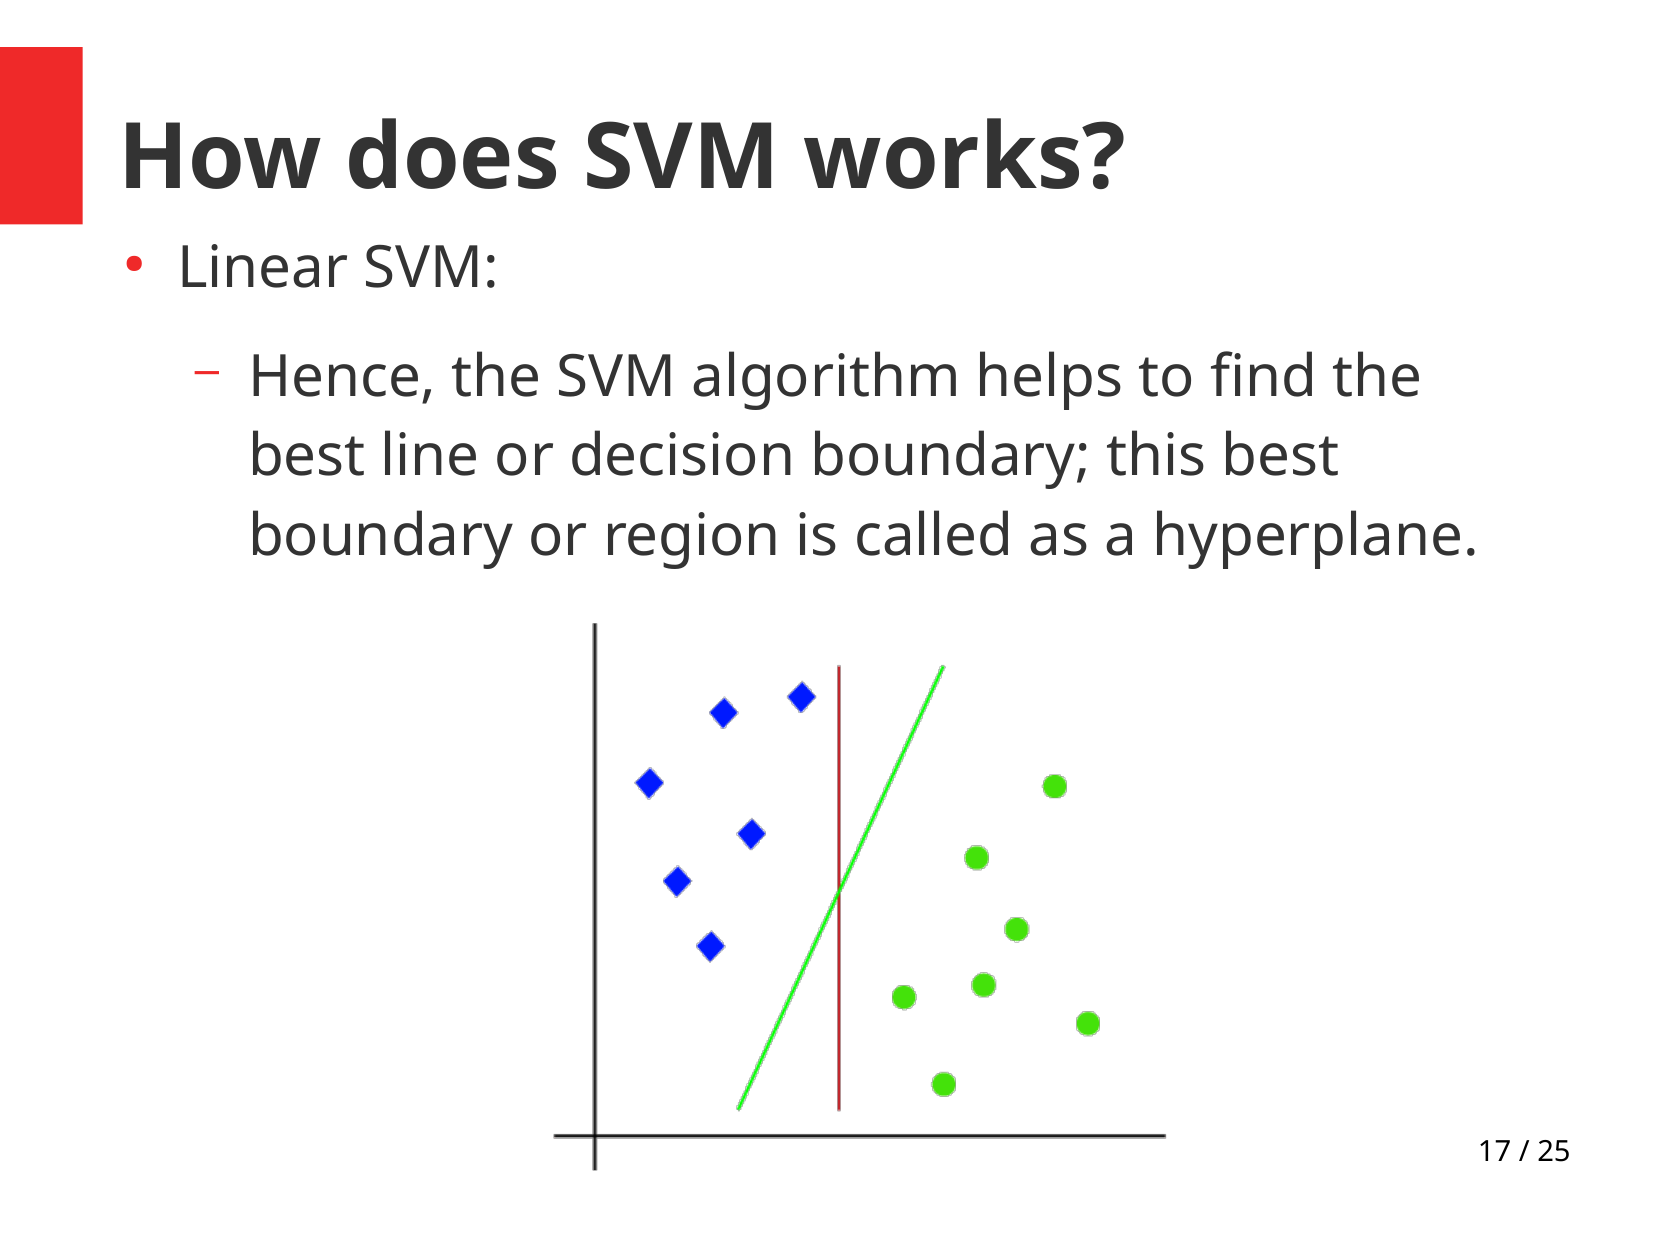

# How does SVM works?
Linear SVM:
Hence, the SVM algorithm helps to find the best line or decision boundary; this best boundary or region is called as a hyperplane.
17